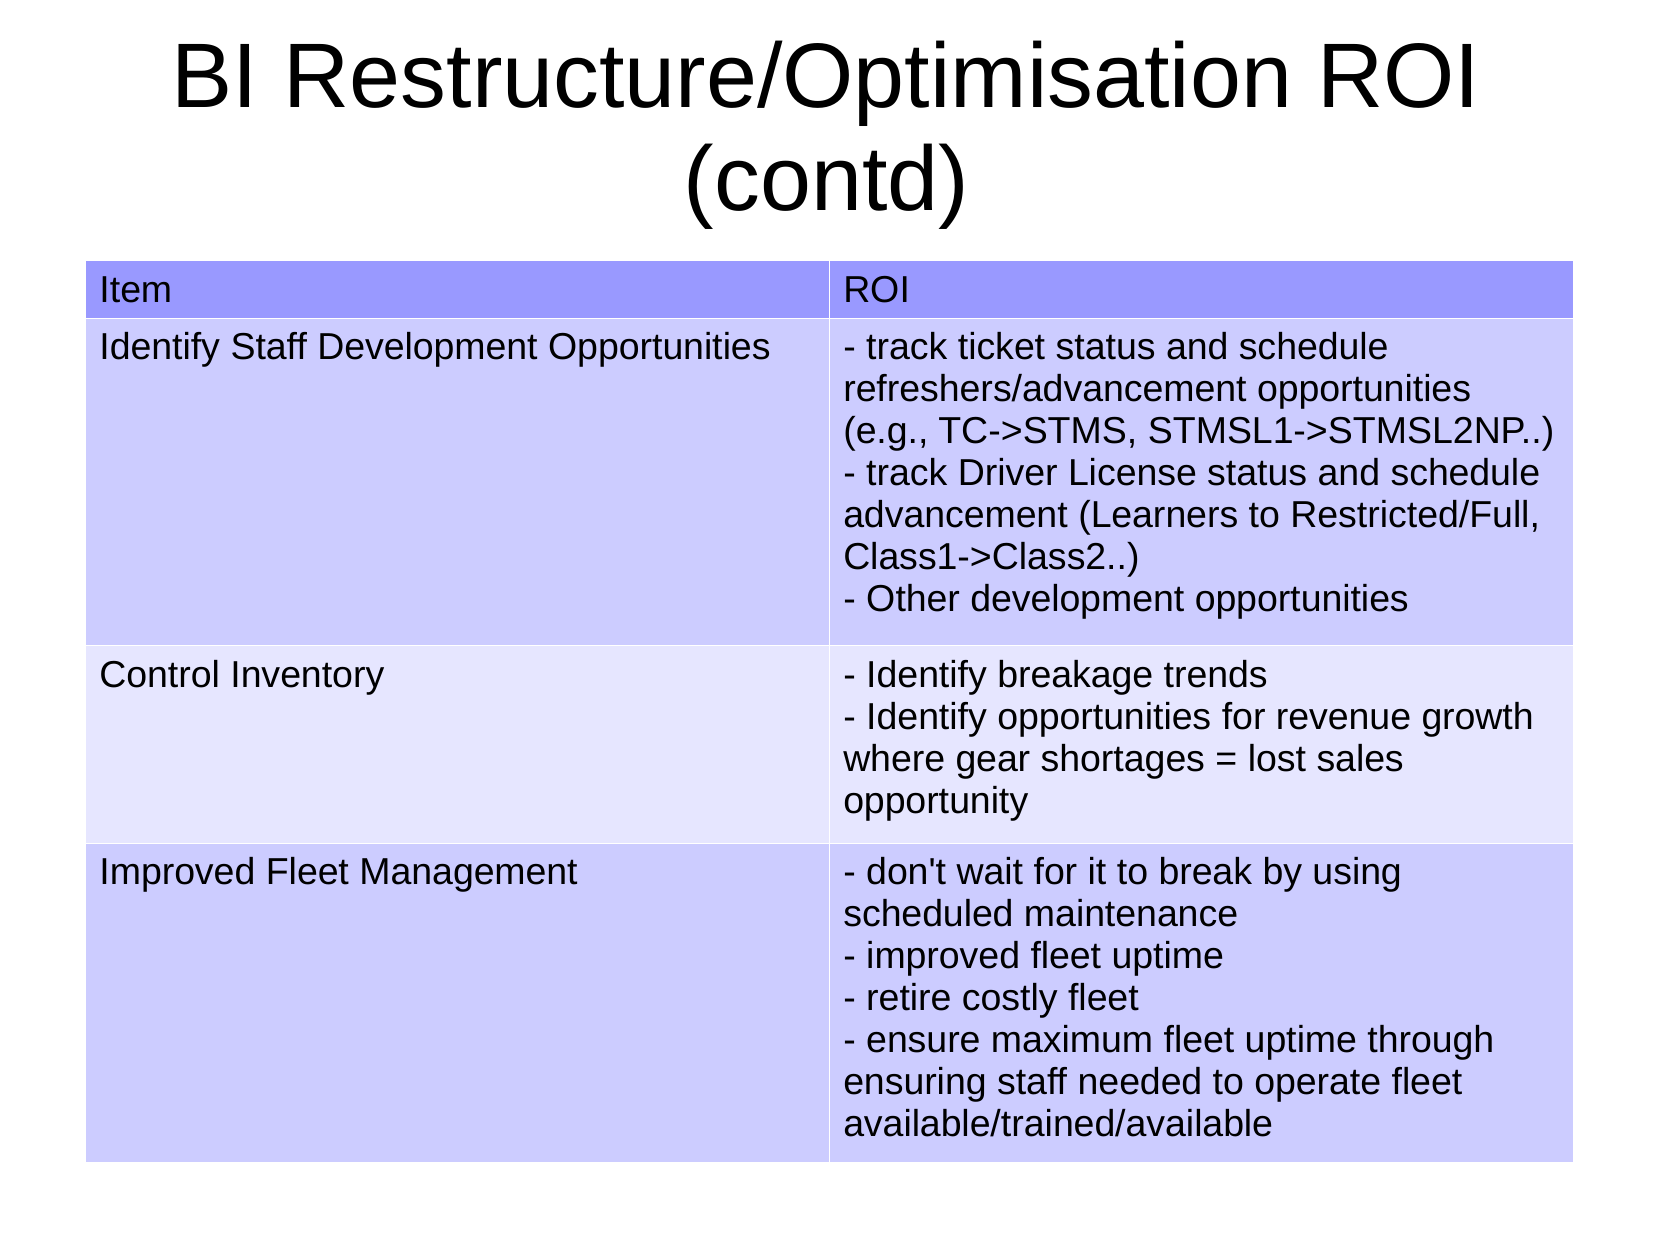

# BI Restructure/Optimisation ROI (contd)
| Item | ROI |
| --- | --- |
| Identify Staff Development Opportunities | - track ticket status and schedule refreshers/advancement opportunities (e.g., TC->STMS, STMSL1->STMSL2NP..) - track Driver License status and schedule advancement (Learners to Restricted/Full, Class1->Class2..) - Other development opportunities |
| Control Inventory | - Identify breakage trends - Identify opportunities for revenue growth where gear shortages = lost sales opportunity |
| Improved Fleet Management | - don't wait for it to break by using scheduled maintenance - improved fleet uptime - retire costly fleet - ensure maximum fleet uptime through ensuring staff needed to operate fleet available/trained/available |